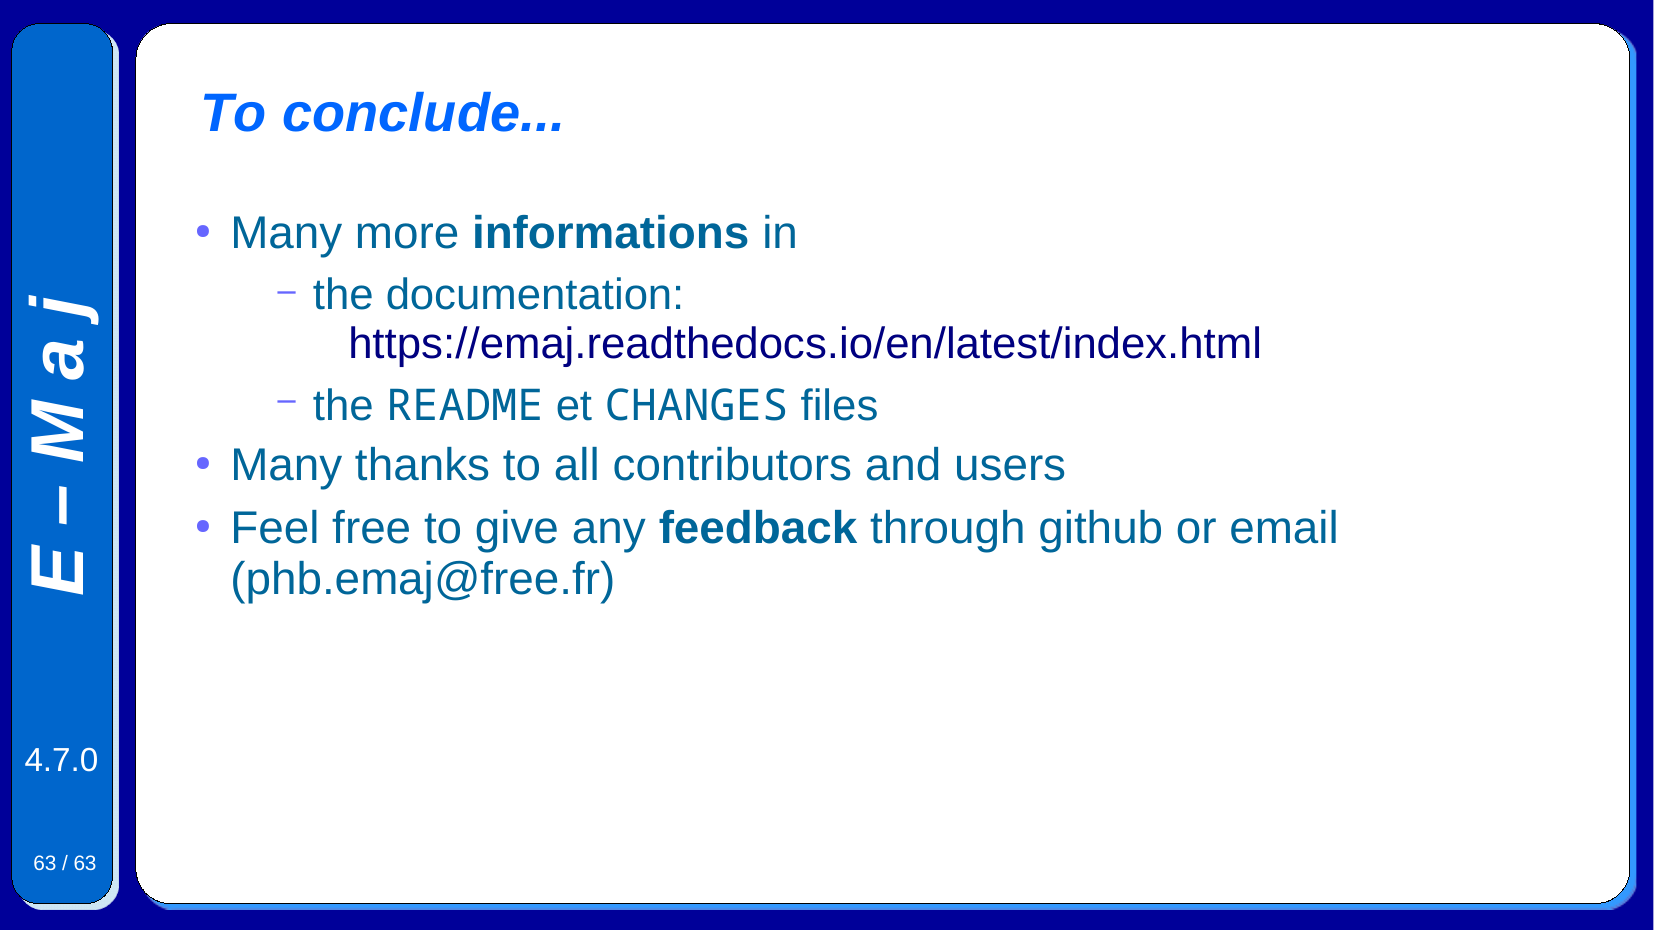

# To conclude...
Many more informations in
the documentation: https://emaj.readthedocs.io/en/latest/index.html
the README et CHANGES files
Many thanks to all contributors and users
Feel free to give any feedback through github or email (phb.emaj@free.fr)